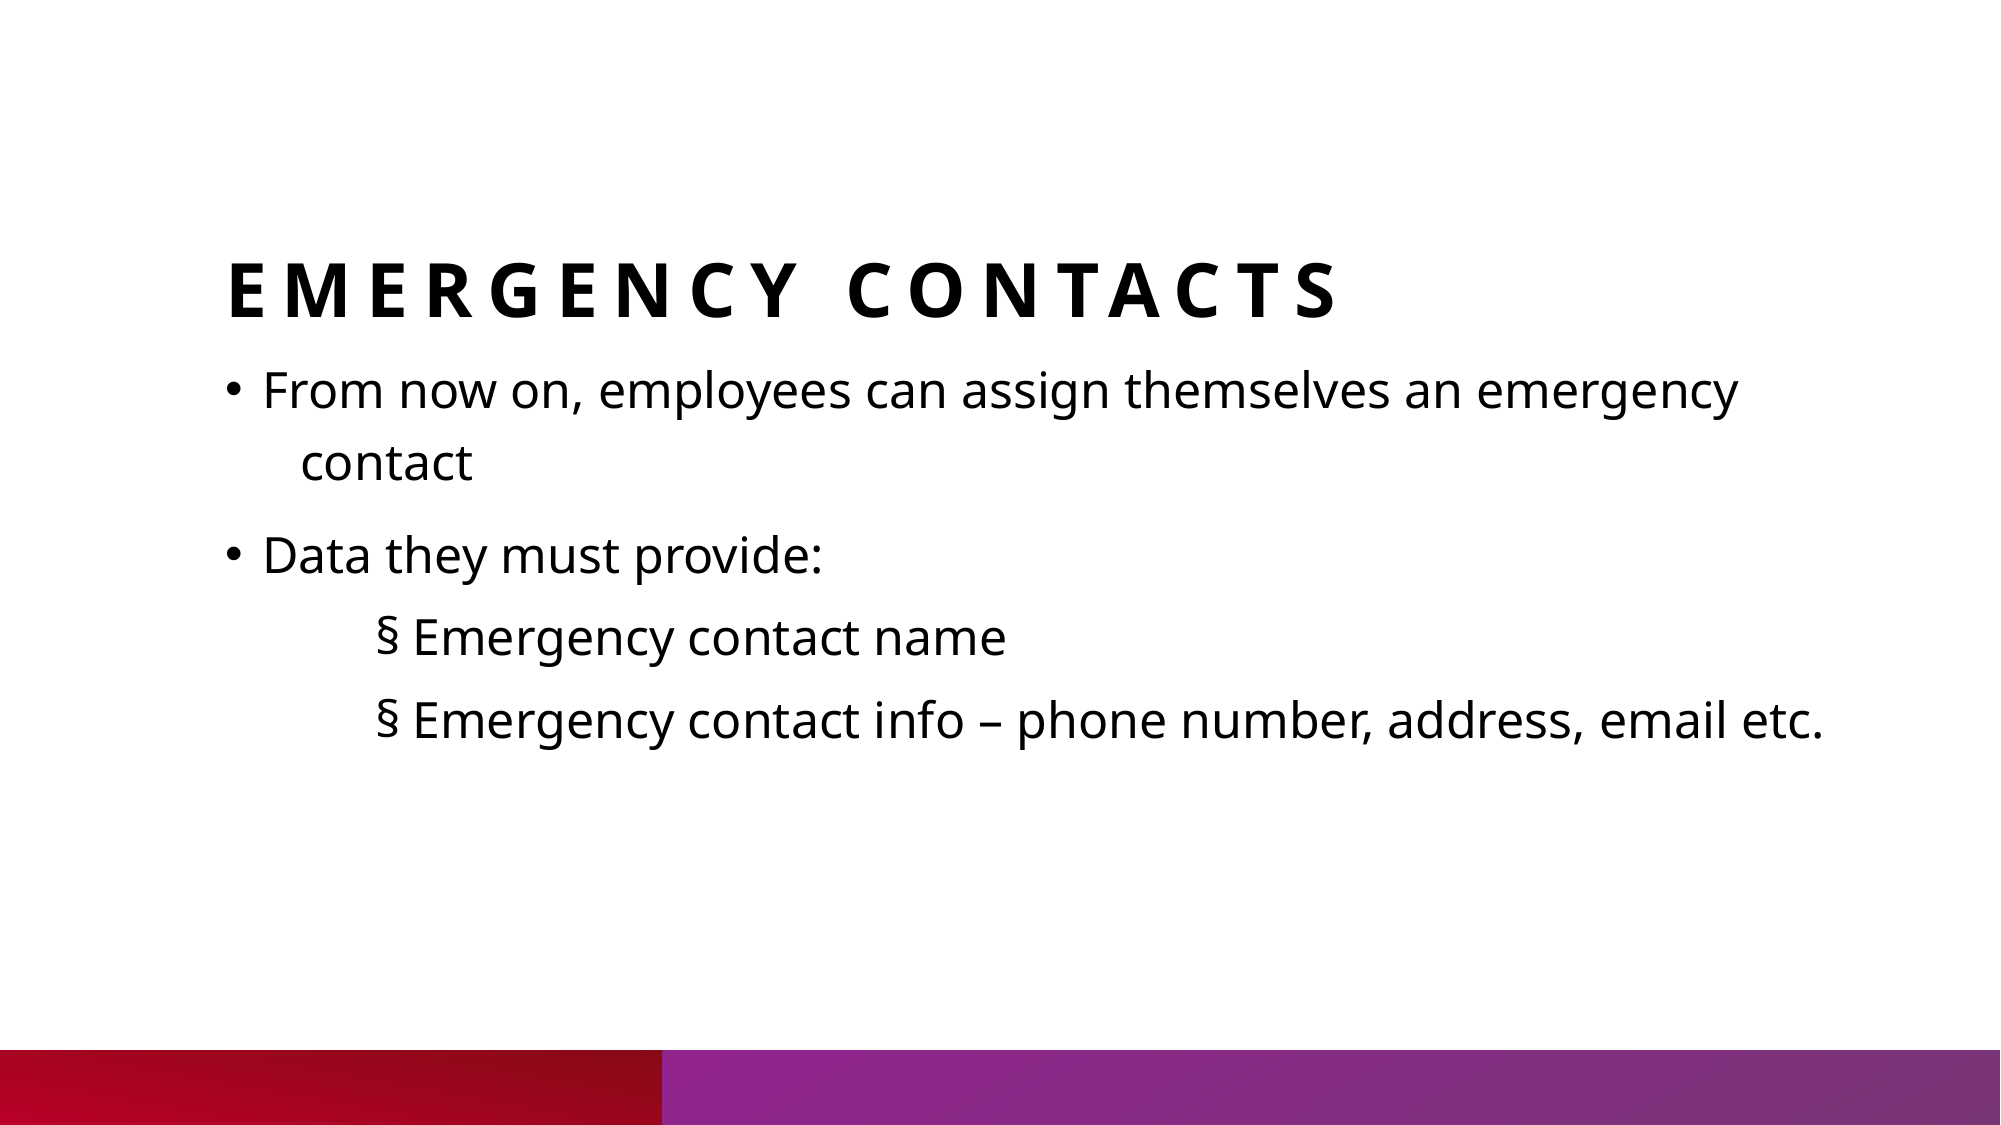

# Emergency contacts
From now on, employees can assign themselves an emergency contact
Data they must provide:
Emergency contact name
Emergency contact info – phone number, address, email etc.